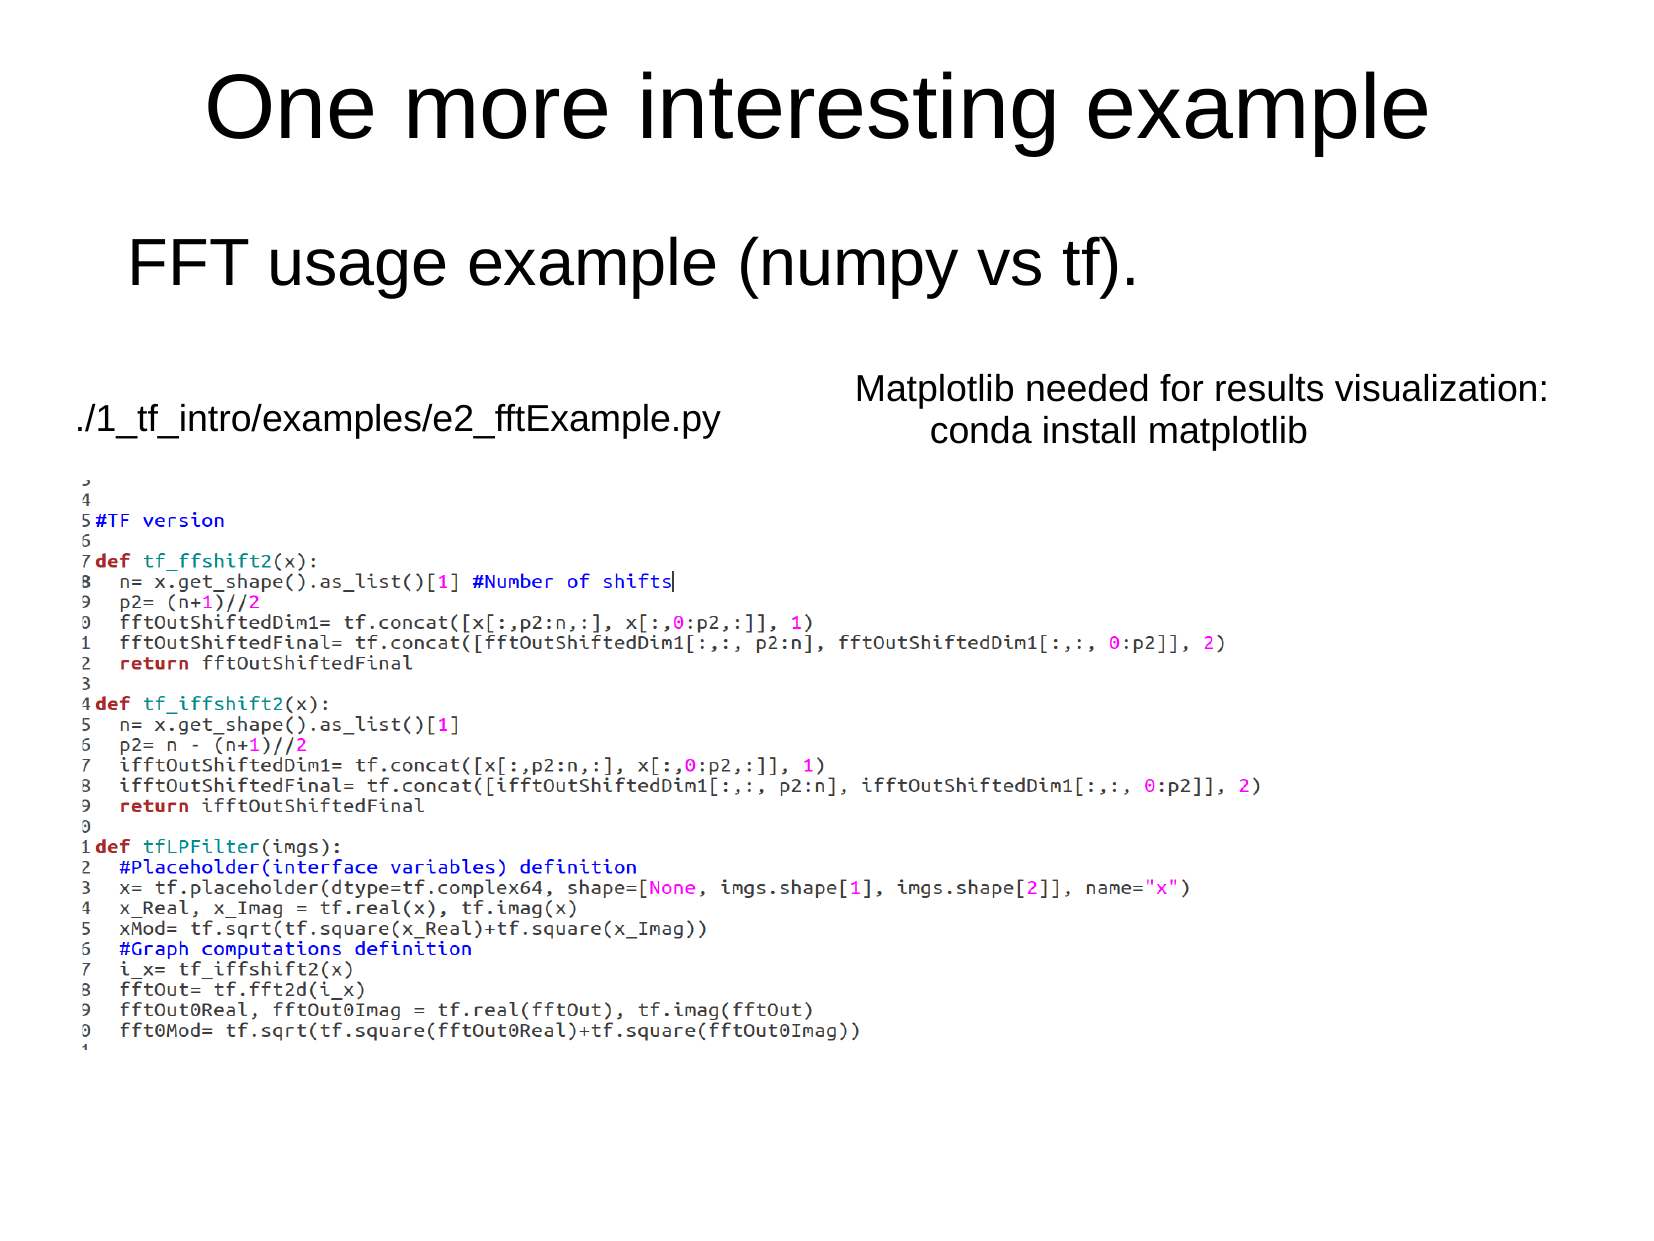

# One more interesting example
FFT usage example (numpy vs tf).
Matplotlib needed for results visualization:
	conda install matplotlib
./1_tf_intro/examples/e2_fftExample.py